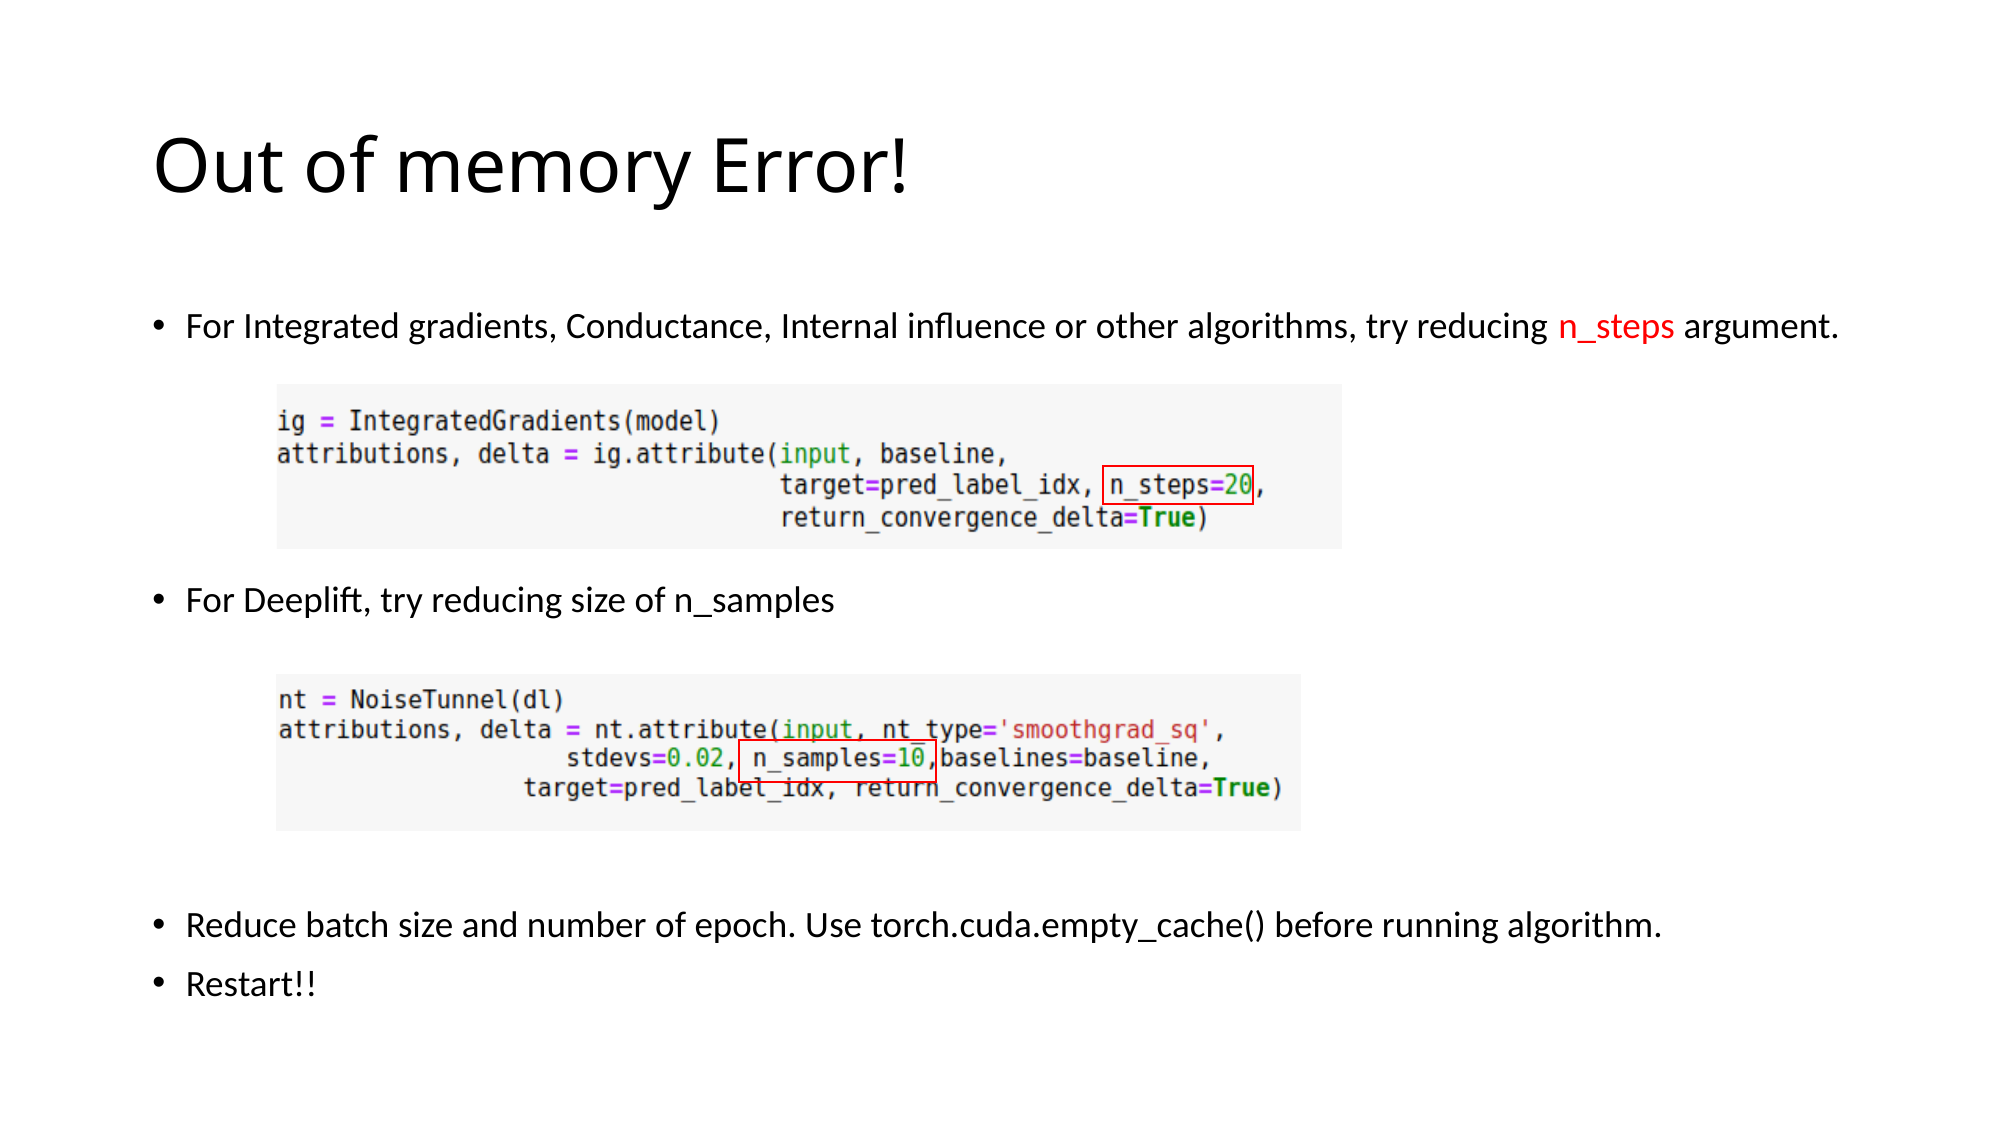

# Out of memory Error!
For Integrated gradients, Conductance, Internal influence or other algorithms, try reducing n_steps argument.
For Deeplift, try reducing size of n_samples
Reduce batch size and number of epoch. Use torch.cuda.empty_cache() before running algorithm.
Restart!!